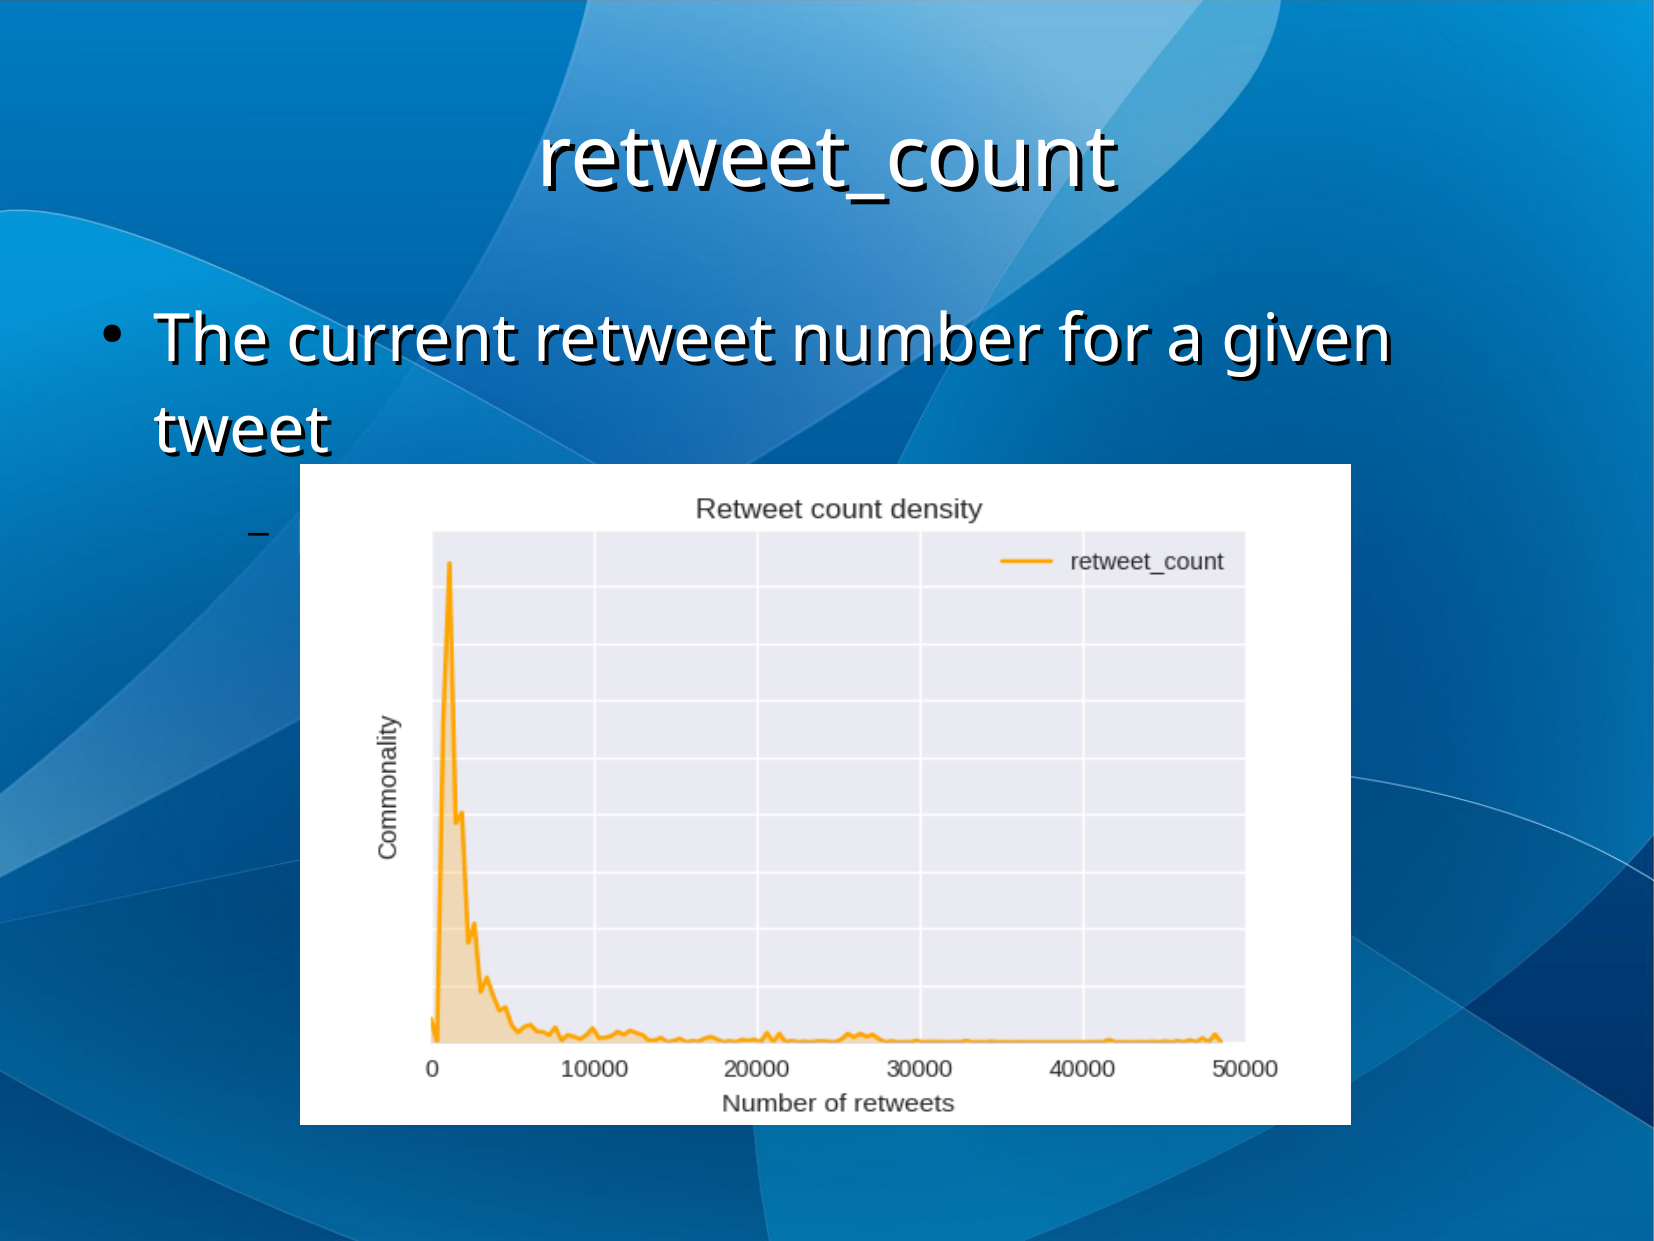

# retweet_count
The current retweet number for a given tweet
Not including zero retweets